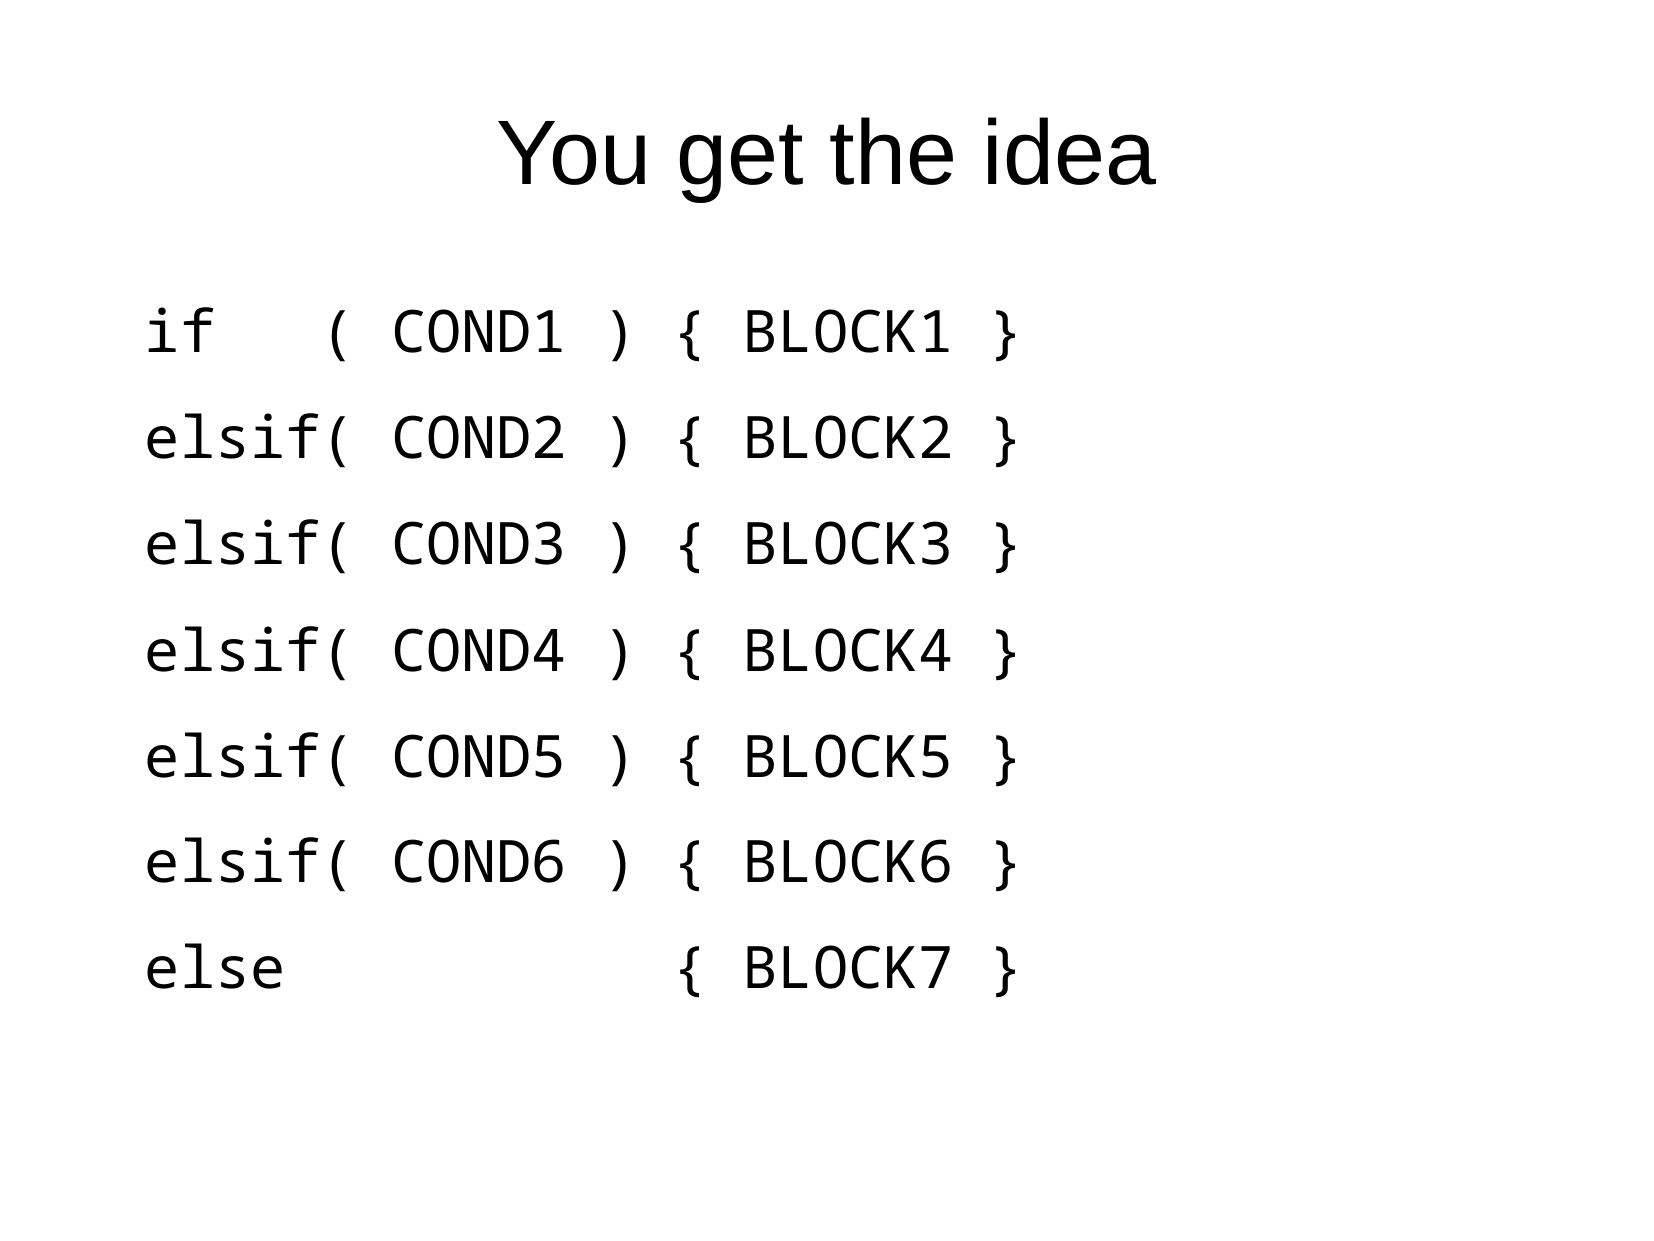

# You get the idea
if ( COND1 ) { BLOCK1 }
elsif( COND2 ) { BLOCK2 }
elsif( COND3 ) { BLOCK3 }
elsif( COND4 ) { BLOCK4 }
elsif( COND5 ) { BLOCK5 }
elsif( COND6 ) { BLOCK6 }
else { BLOCK7 }